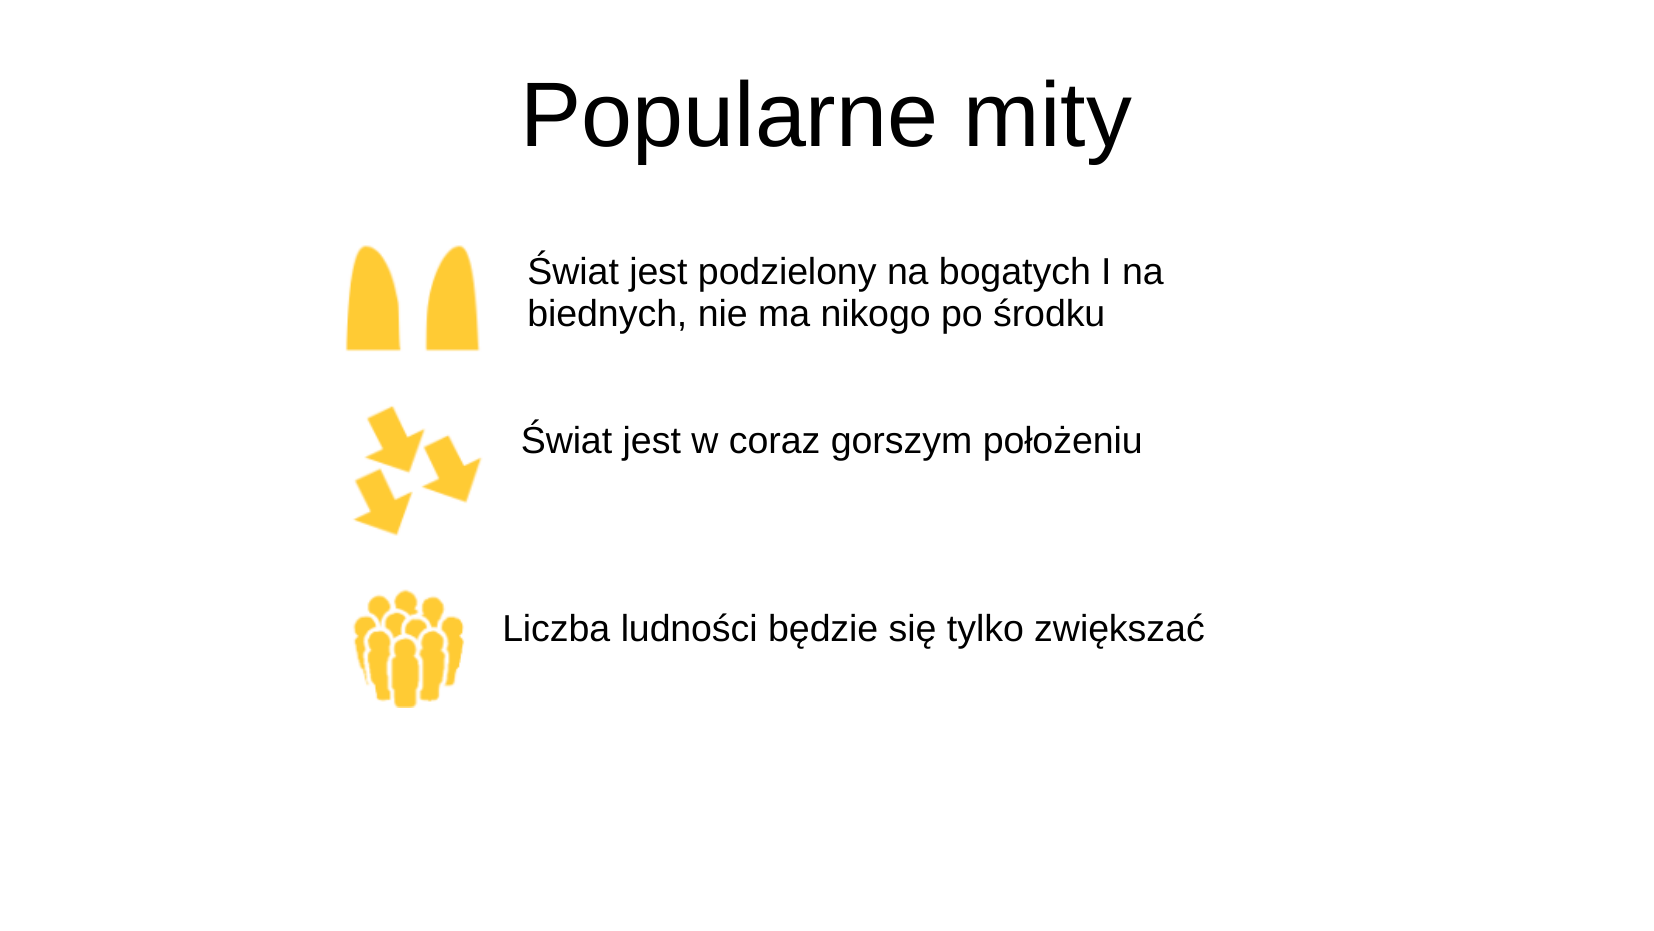

# Popularne mity
Świat jest podzielony na bogatych I na biednych, nie ma nikogo po środku
Świat jest w coraz gorszym położeniu
Liczba ludności będzie się tylko zwiększać